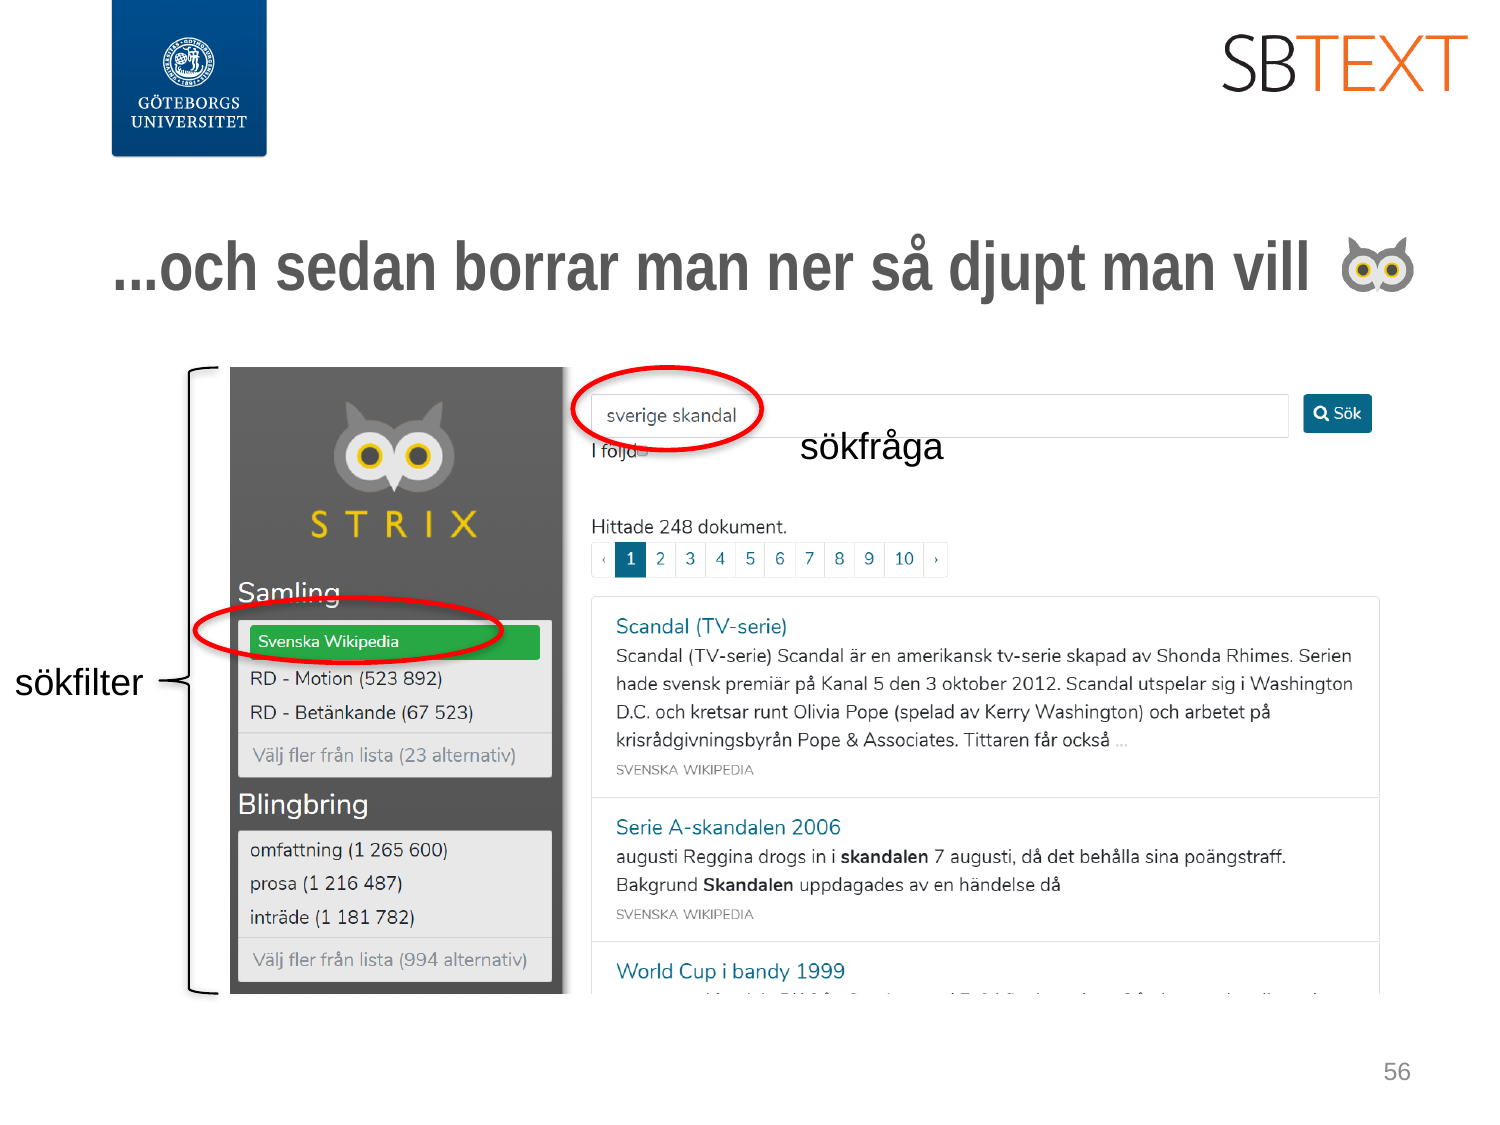

# ...och sedan borrar man ner så djupt man vill
sökfråga
sökfilter